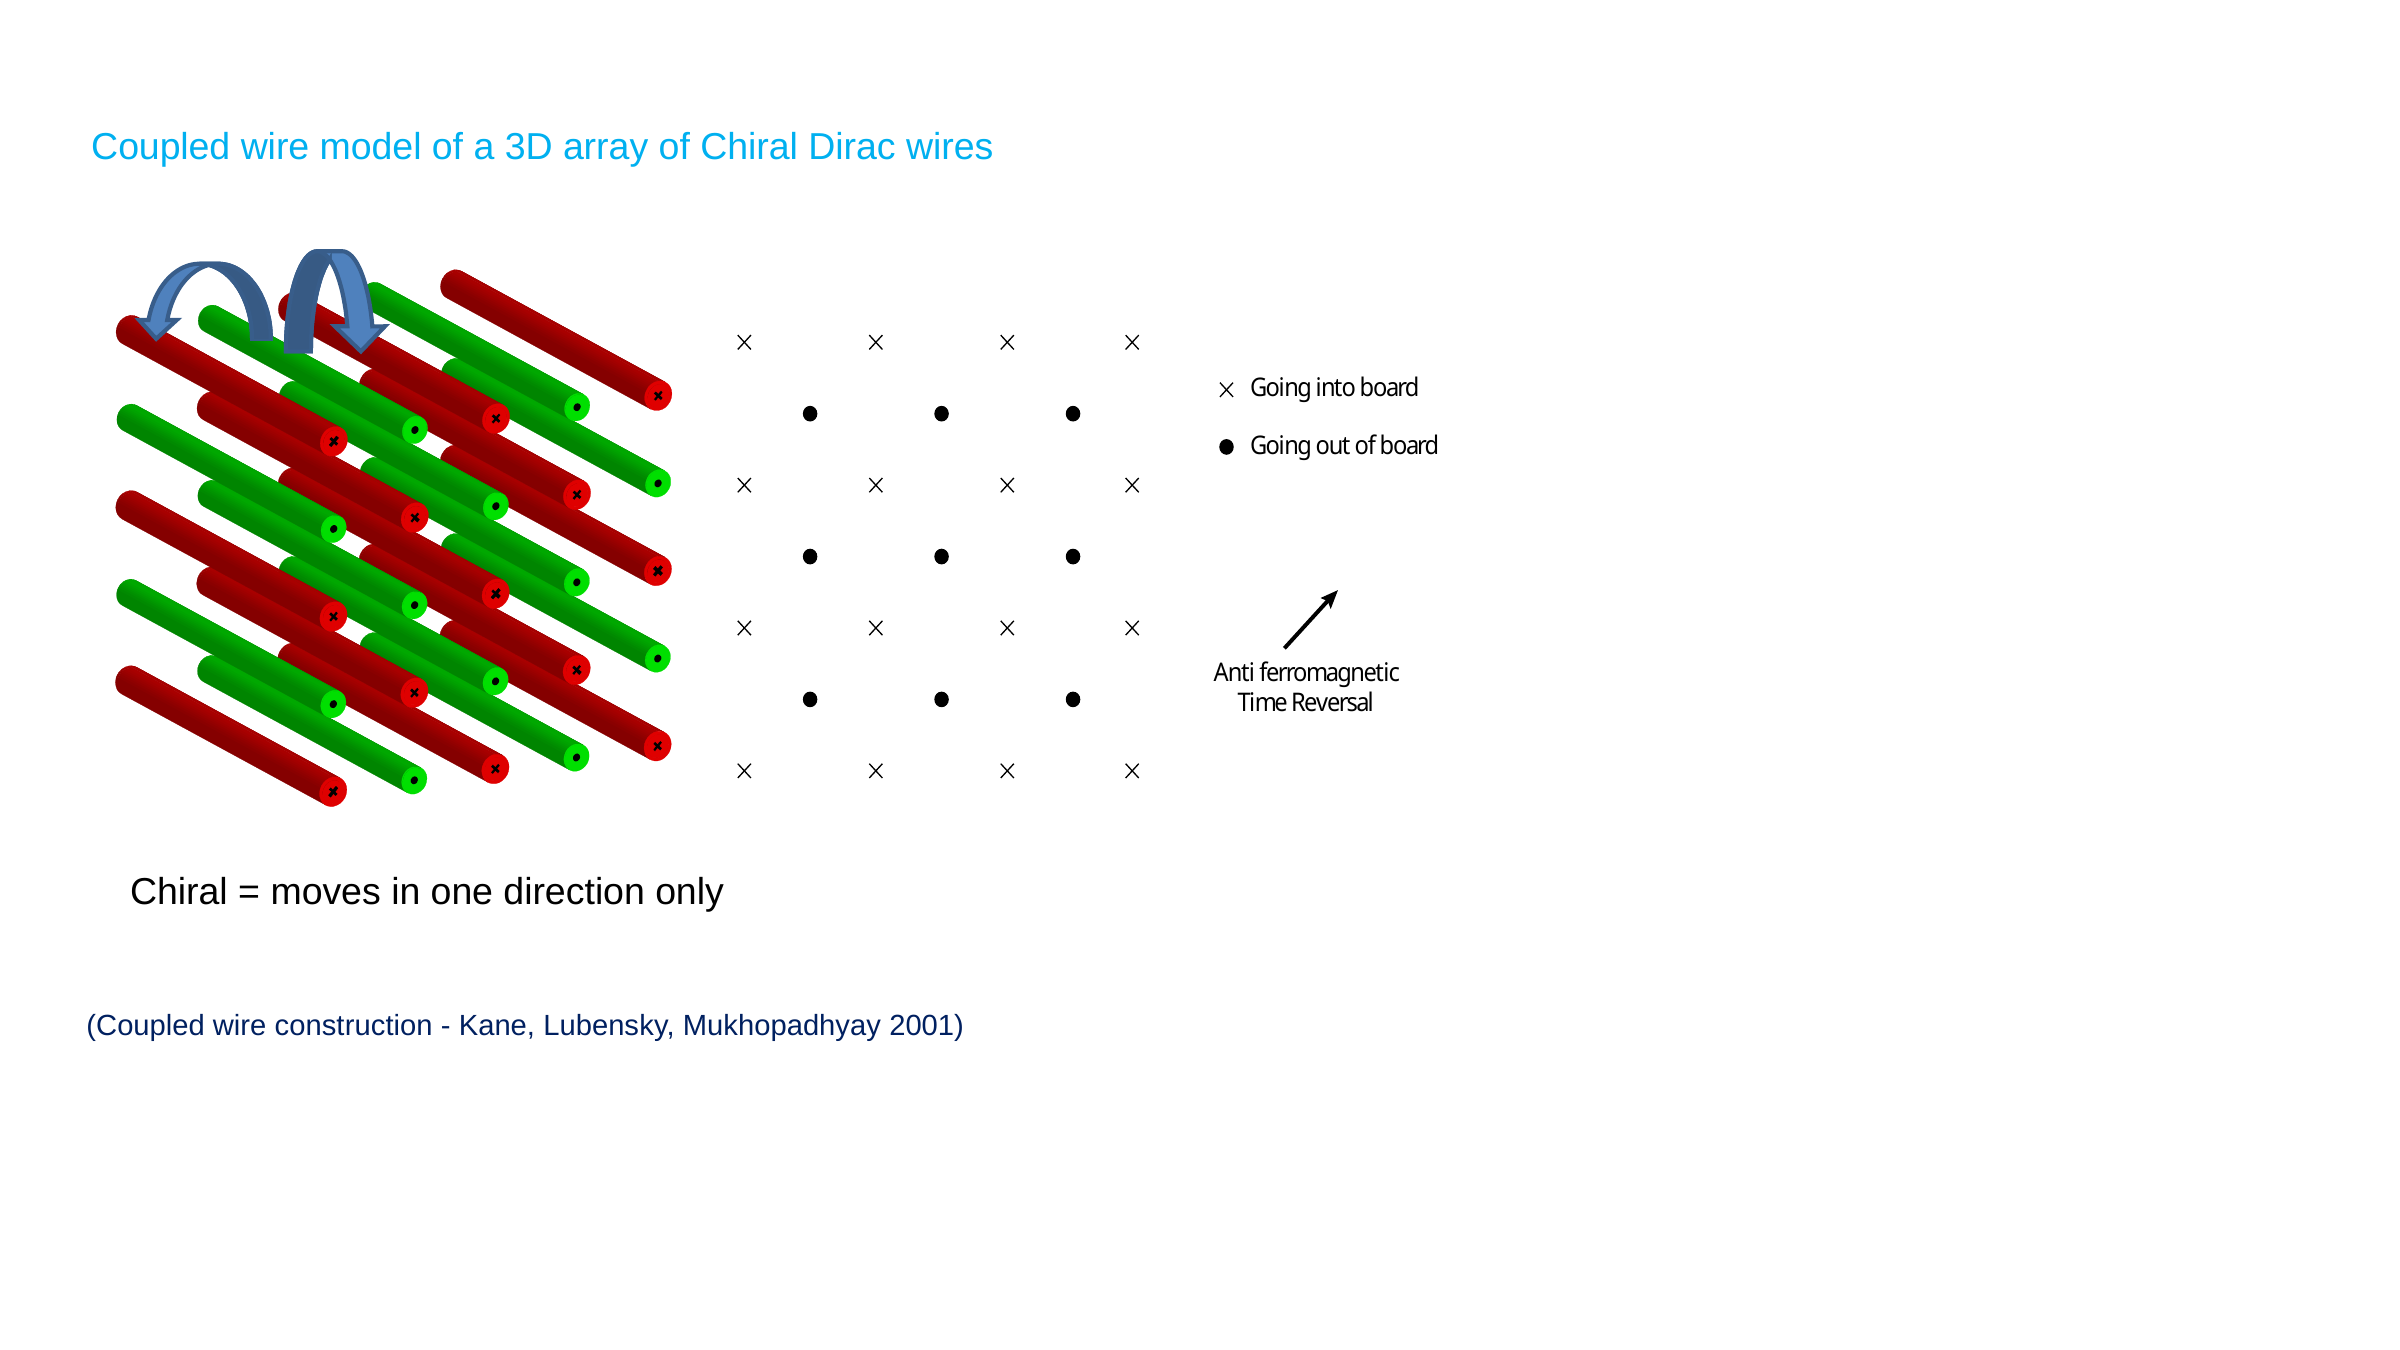

Coupled wire model of a 3D array of Chiral Dirac wires
Chiral = moves in one direction only
(Coupled wire construction - Kane, Lubensky, Mukhopadhyay 2001)